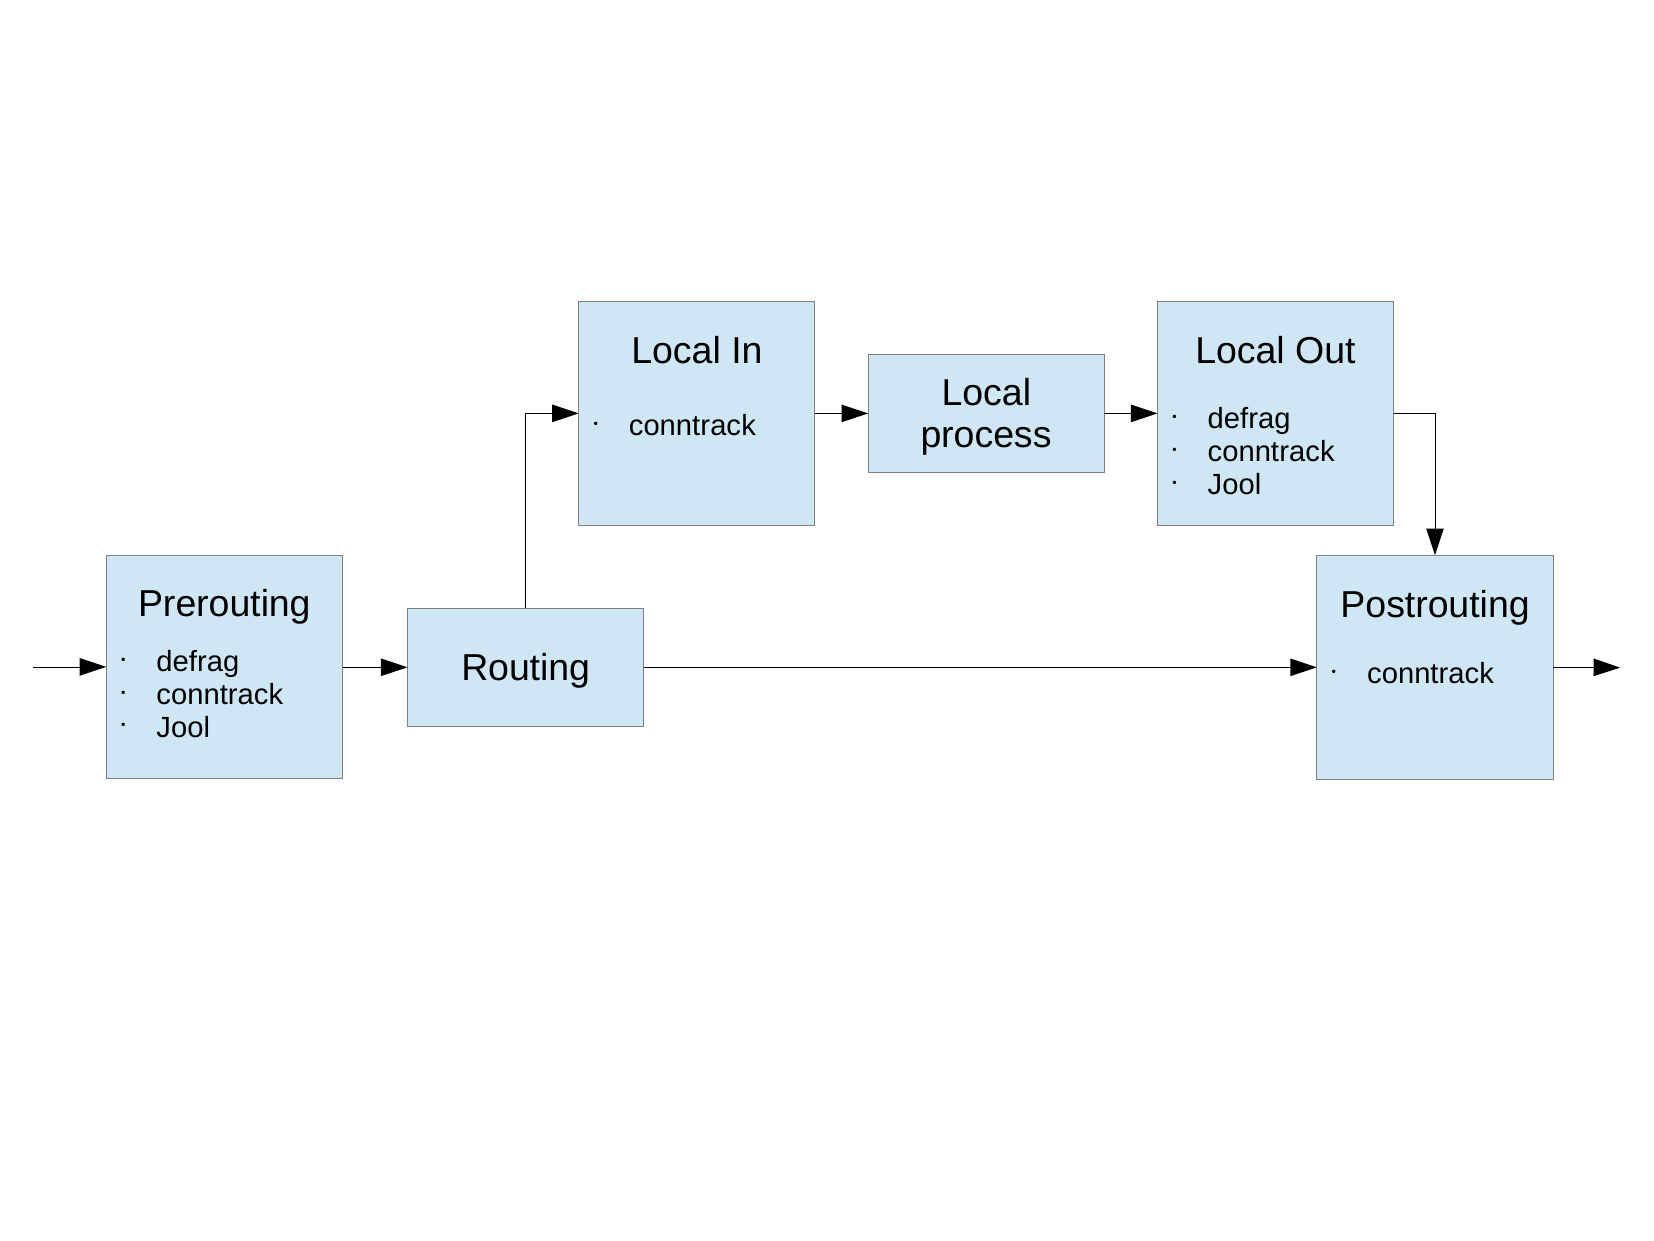

Local In
Local Out
Local
process
defrag
conntrack
Jool
conntrack
Prerouting
Postrouting
Routing
defrag
conntrack
Jool
conntrack